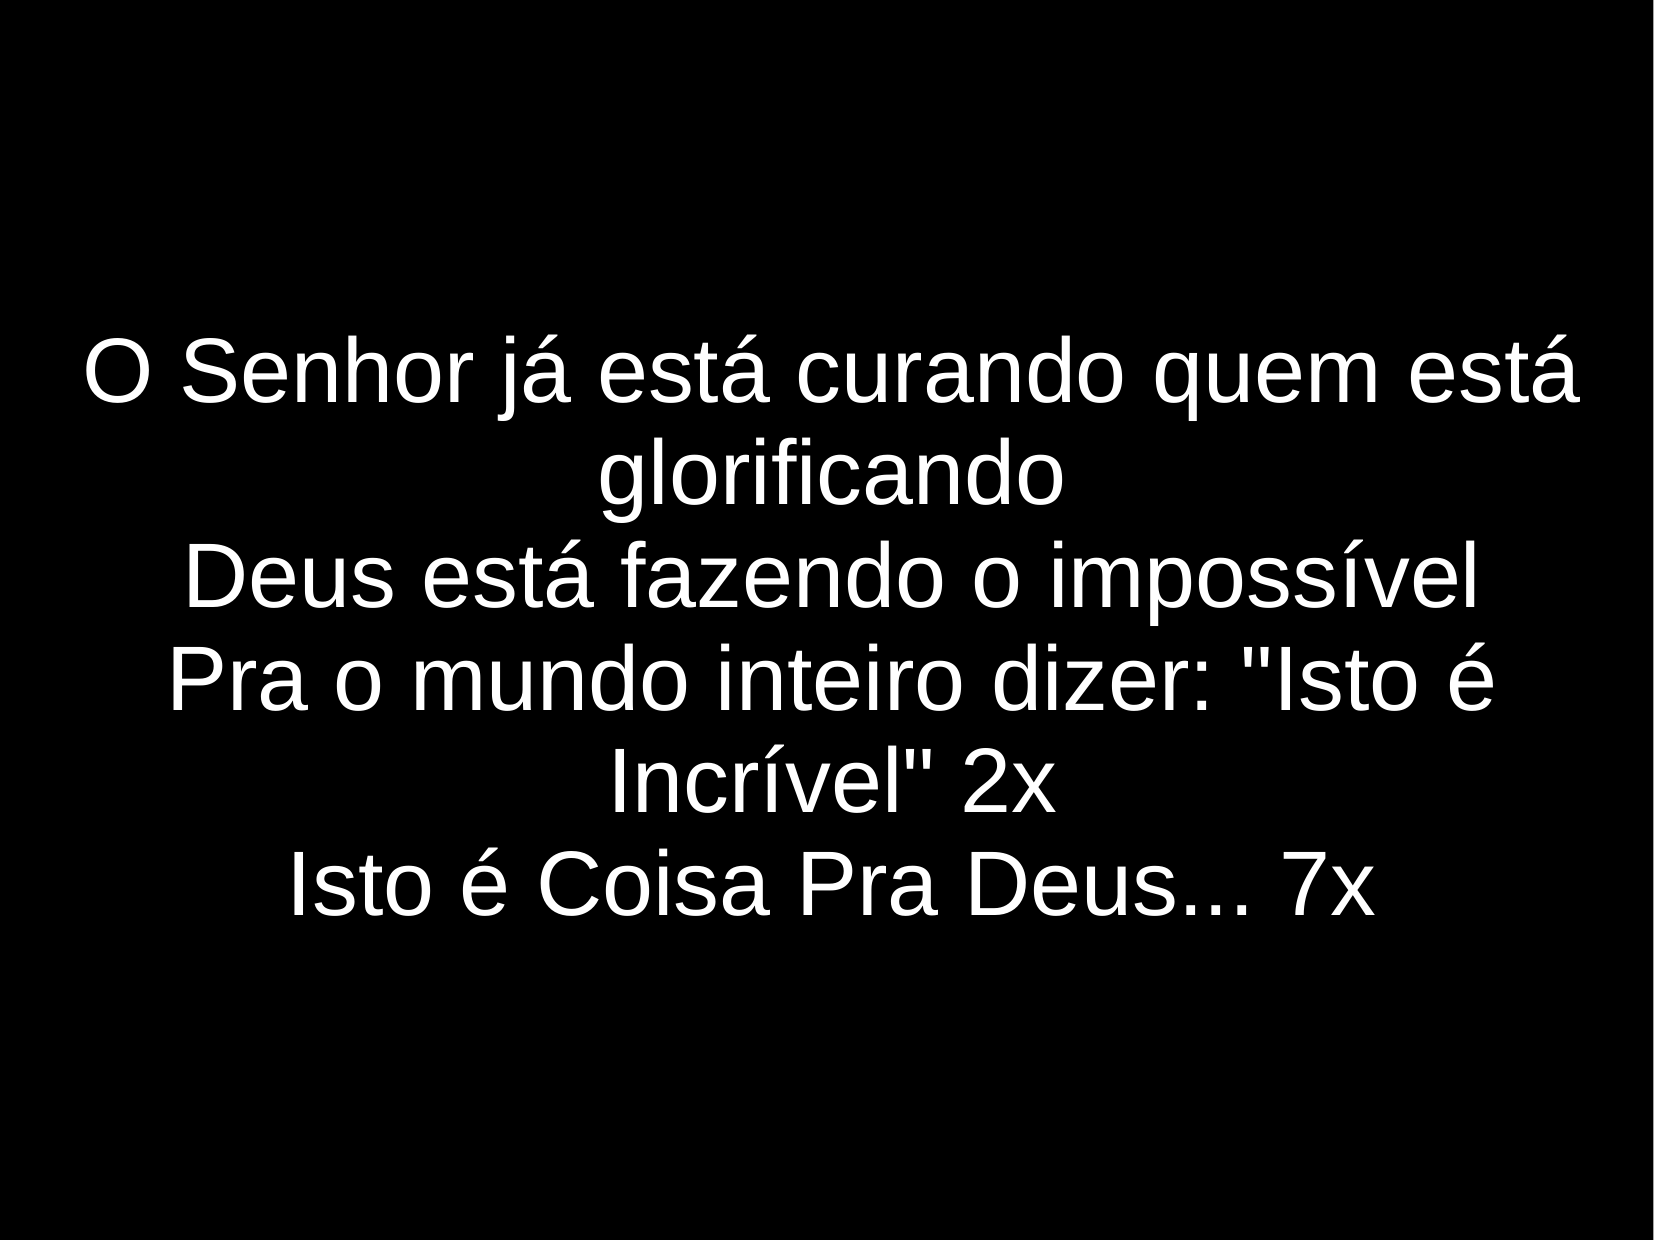

# O Senhor já está curando quem está glorificando
Deus está fazendo o impossível
Pra o mundo inteiro dizer: "Isto é Incrível" 2x
Isto é Coisa Pra Deus... 7x